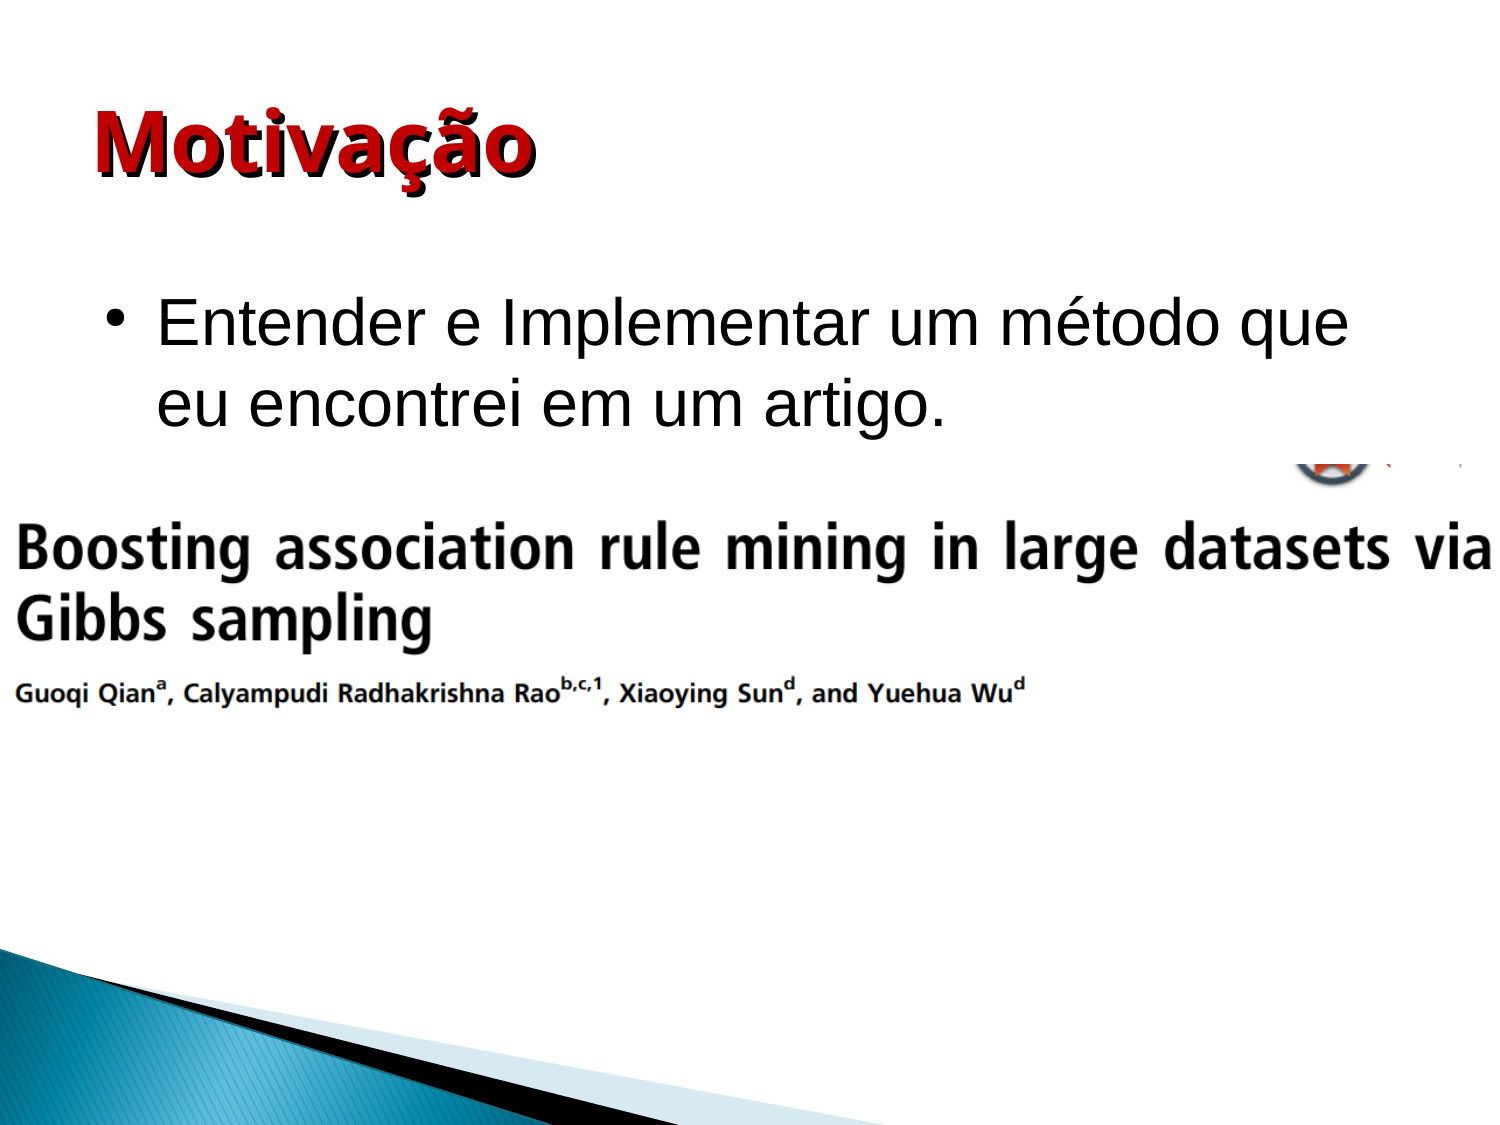

Motivação
# Entender e Implementar um método que eu encontrei em um artigo.